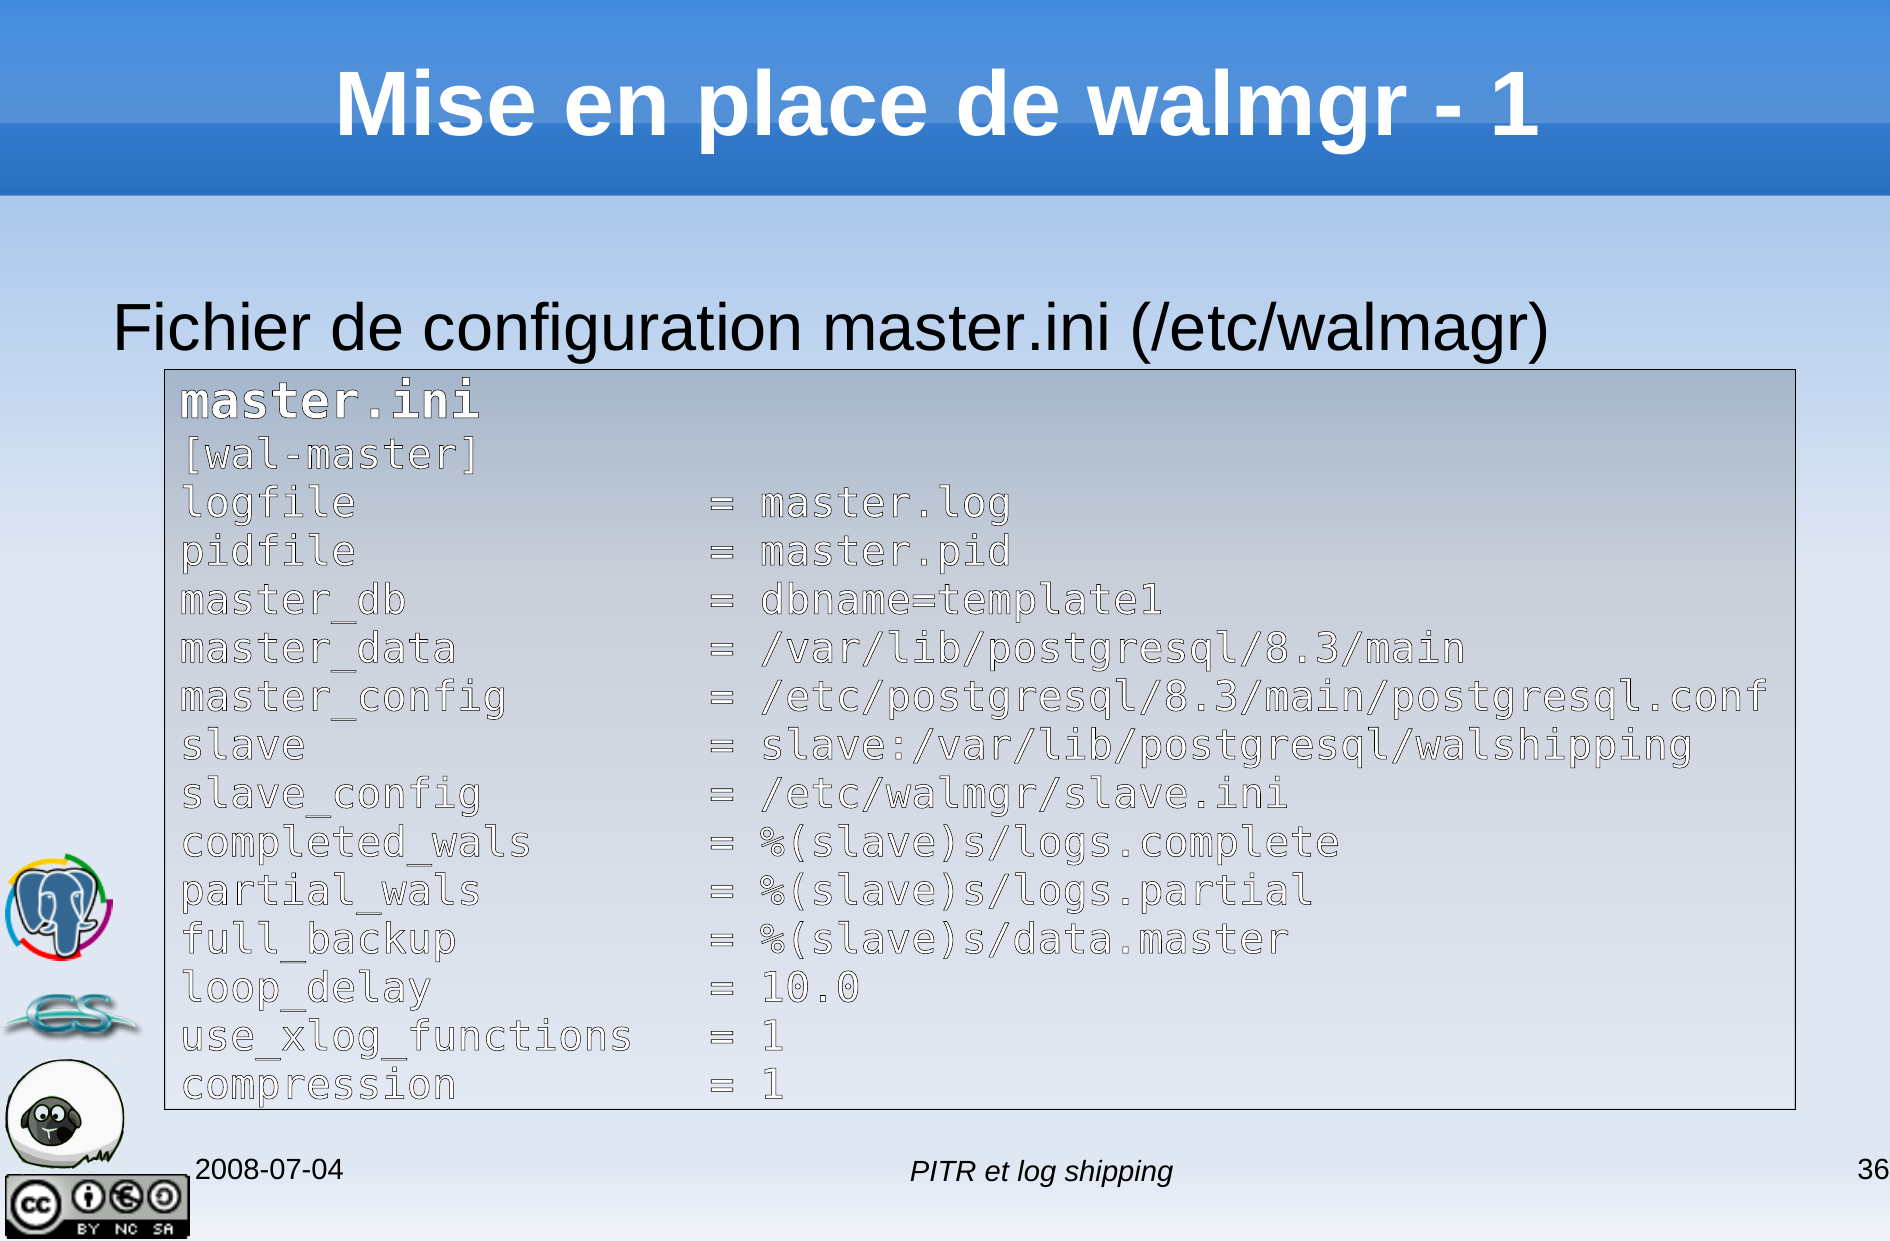

# Mise en place de walmgr - 1
Fichier de configuration master.ini (/etc/walmagr)
master.ini
[wal-master]
logfile = master.log
pidfile = master.pid
master_db = dbname=template1
master_data = /var/lib/postgresql/8.3/main
master_config = /etc/postgresql/8.3/main/postgresql.conf
slave = slave:/var/lib/postgresql/walshipping
slave_config = /etc/walmgr/slave.ini
completed_wals = %(slave)s/logs.complete
partial_wals = %(slave)s/logs.partial
full_backup = %(slave)s/data.master
loop_delay = 10.0
use_xlog_functions = 1
compression = 1
2008-07-04
36
PITR et log shipping